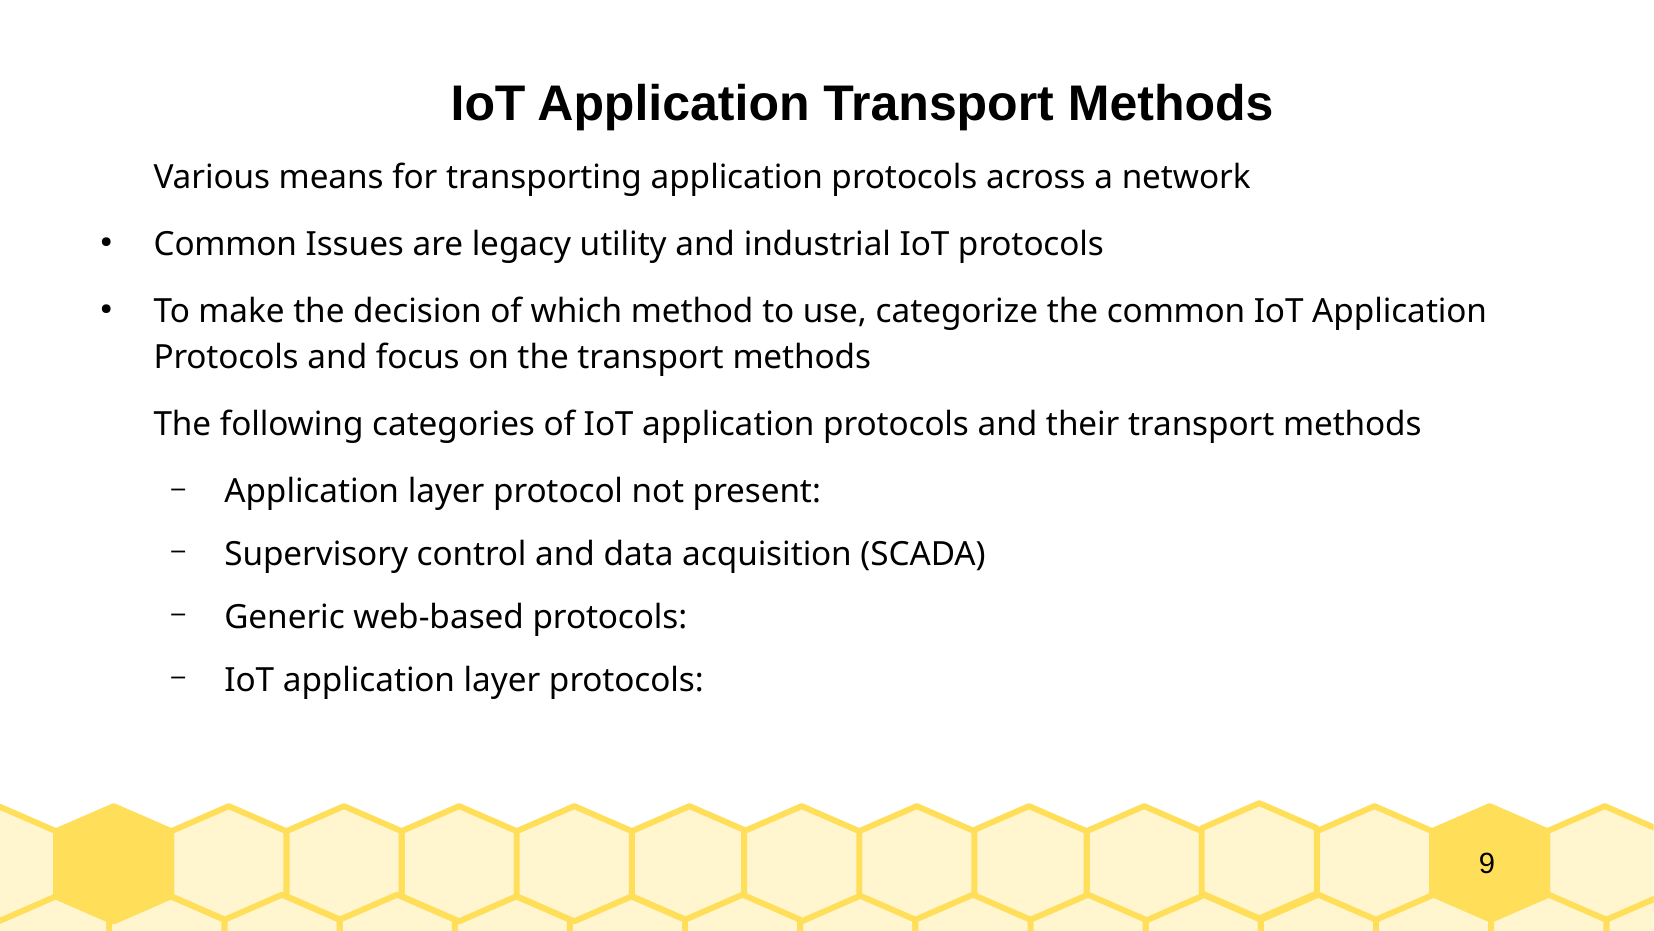

# IoT Application Transport Methods
Various means for transporting application protocols across a network
Common Issues are legacy utility and industrial IoT protocols
To make the decision of which method to use, categorize the common IoT Application Protocols and focus on the transport methods
The following categories of IoT application protocols and their transport methods
Application layer protocol not present:
Supervisory control and data acquisition (SCADA)
Generic web-based protocols:
IoT application layer protocols: